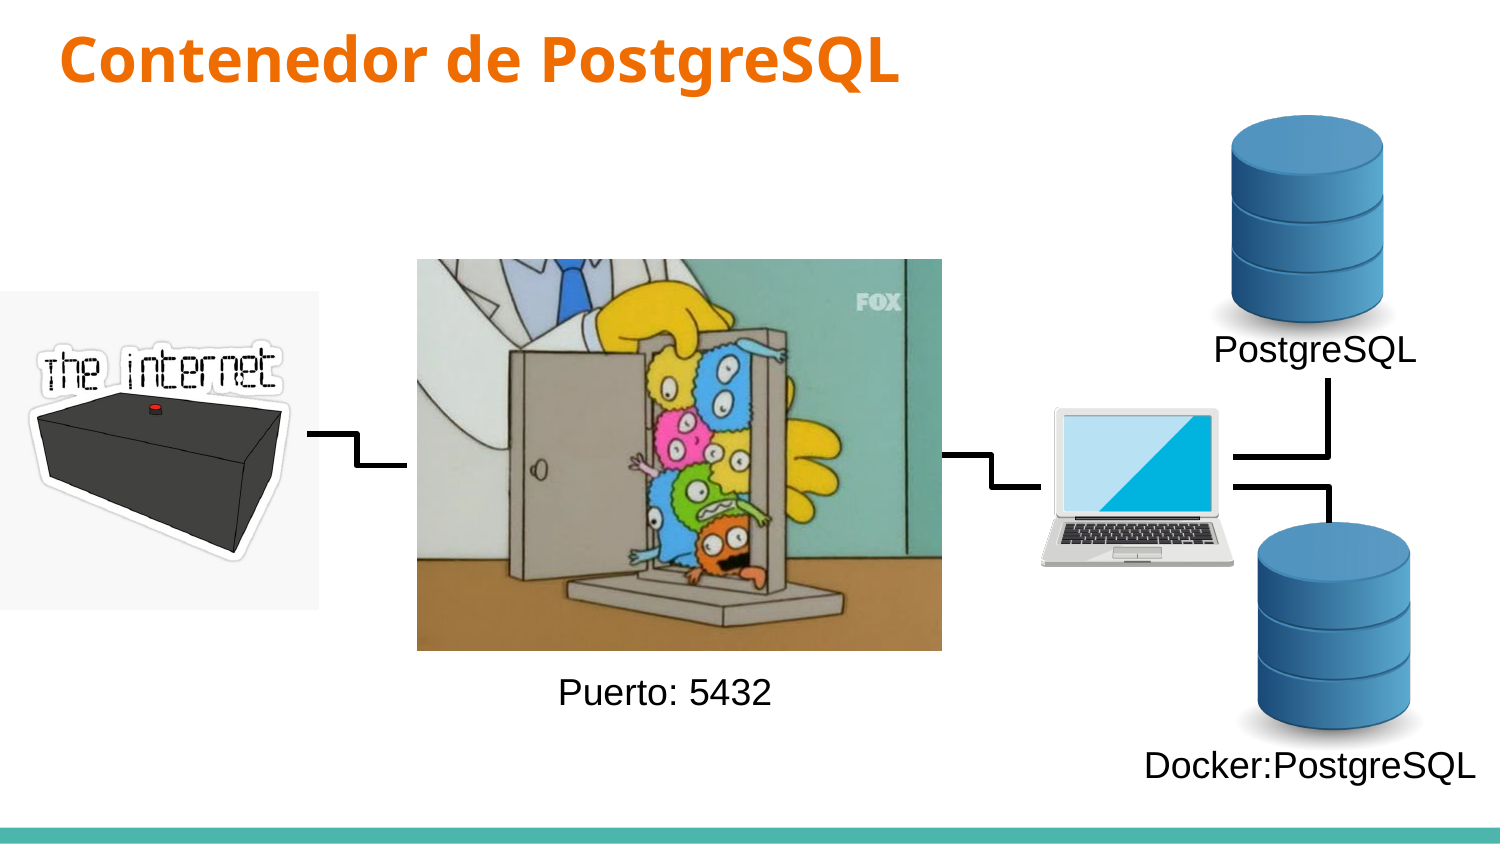

# Contenedor de PostgreSQL
PostgreSQL
Puerto: 5432
Docker:PostgreSQL